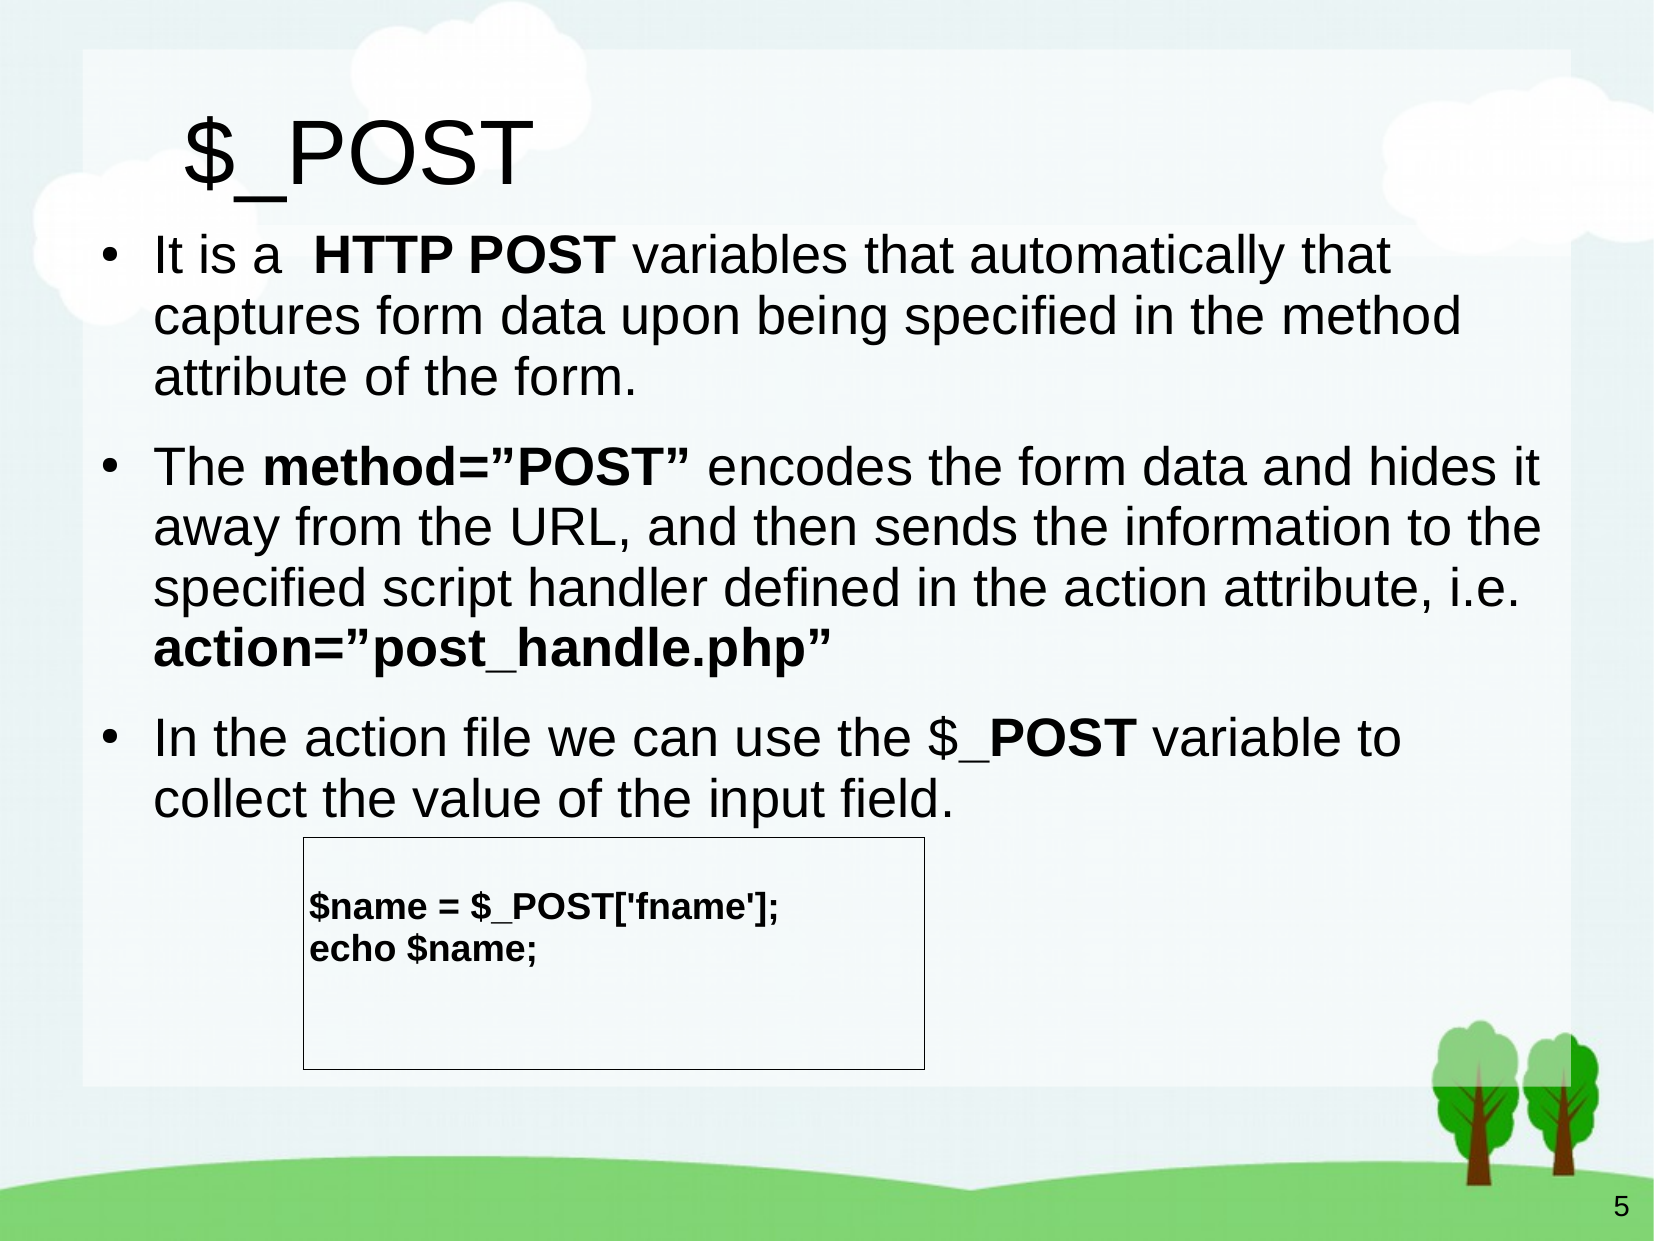

# $_POST
It is a HTTP POST variables that automatically that captures form data upon being specified in the method attribute of the form.
The method=”POST” encodes the form data and hides it away from the URL, and then sends the information to the specified script handler defined in the action attribute, i.e. action=”post_handle.php”
In the action file we can use the $_POST variable to collect the value of the input field.
| $name = $\_POST['fname']; echo $name; |
| --- |
5